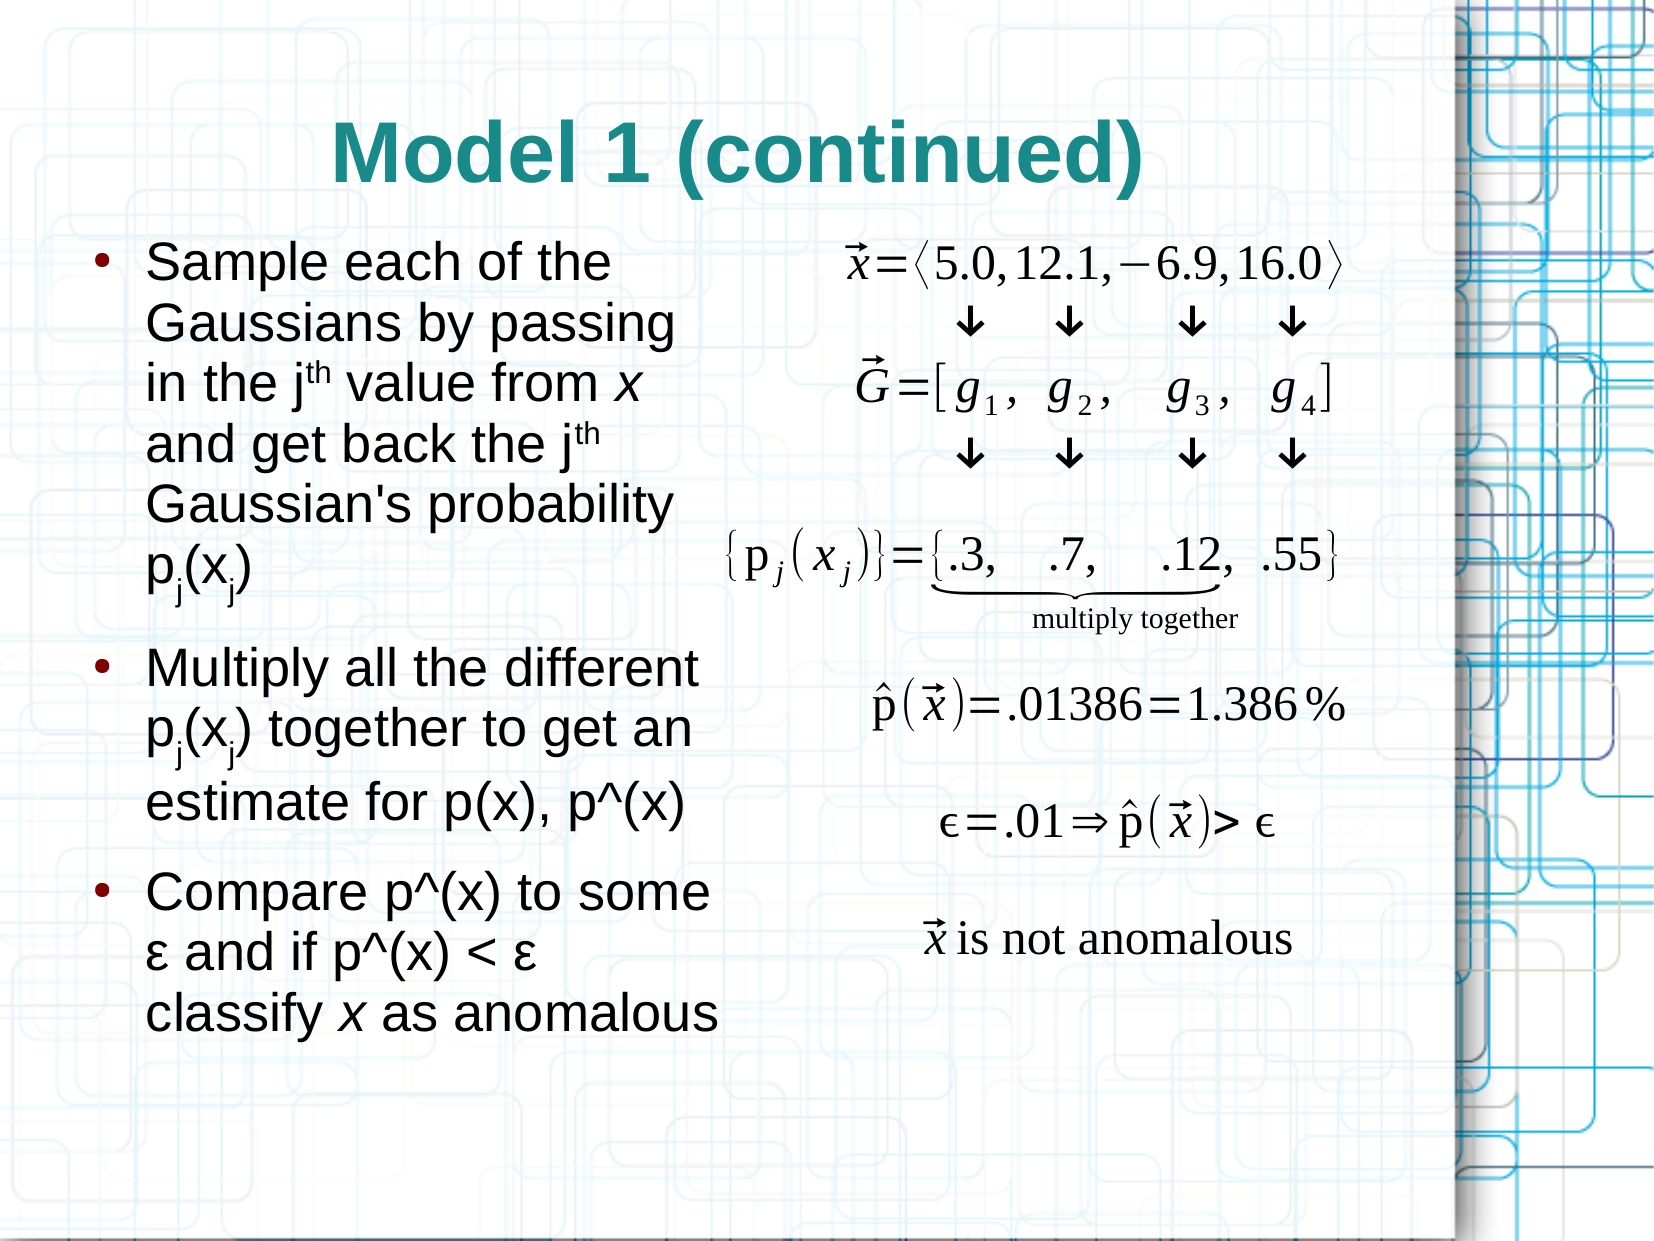

# Model 1 (continued)
Sample each of the Gaussians by passing in the jth value from x and get back the jth Gaussian's probability pj(xj)
Multiply all the different pj(xj) together to get an estimate for p(x), p^(x)
Compare p^(x) to some ε and if p^(x) < ε classify x as anomalous